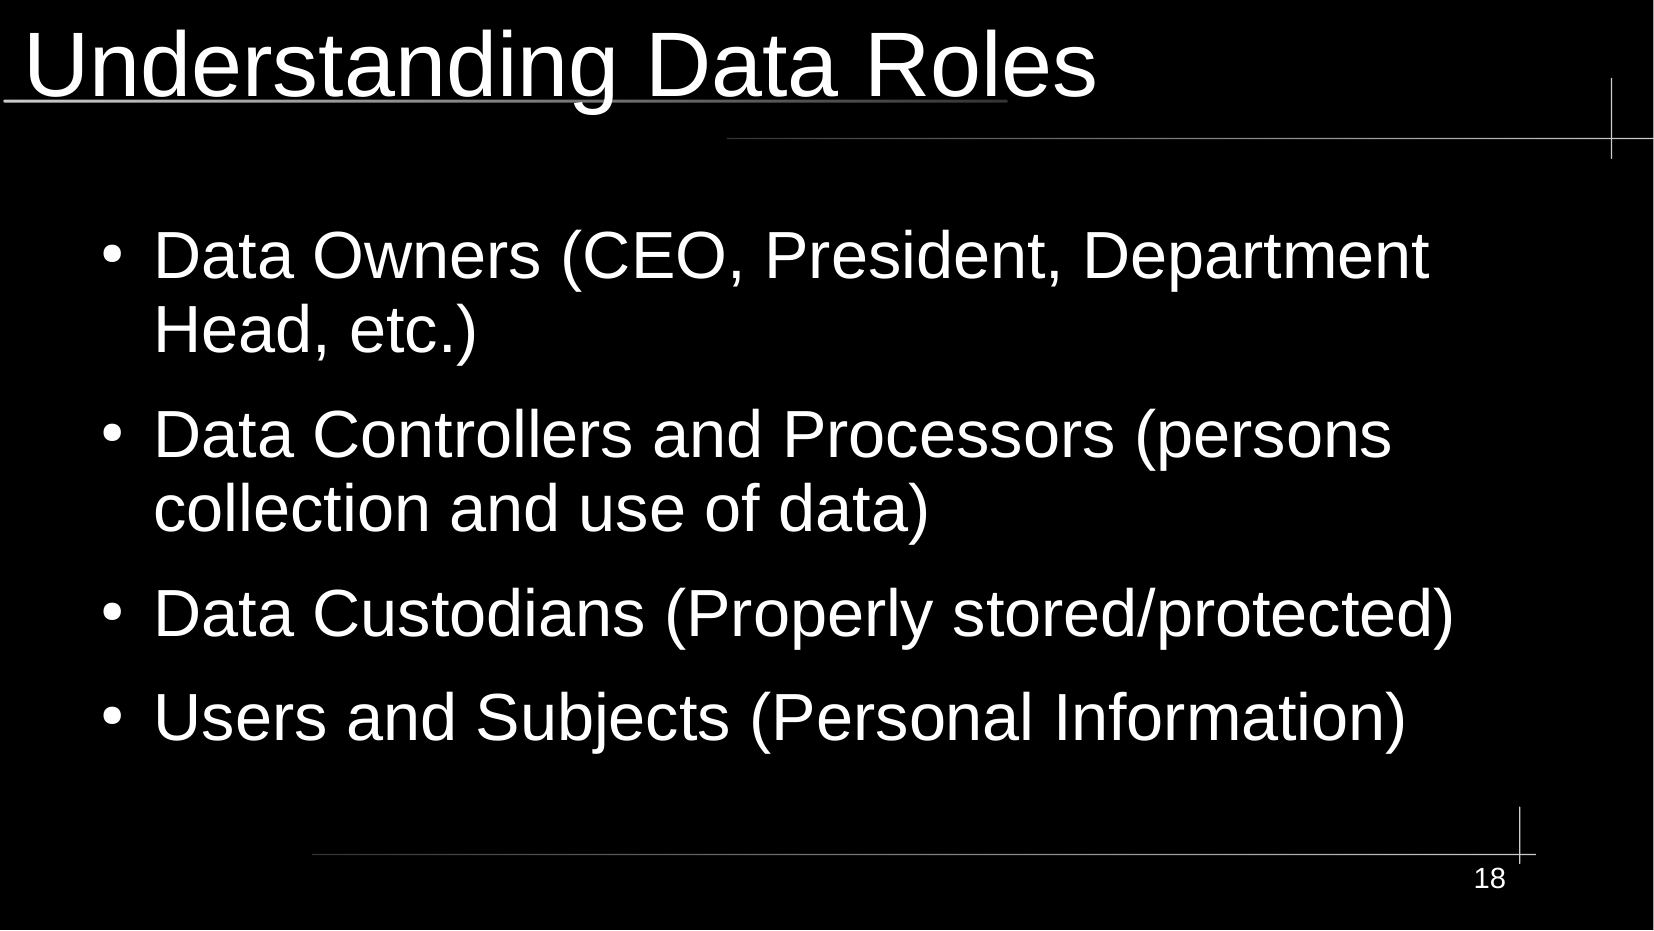

# Understanding Data Roles
Data Owners (CEO, President, Department Head, etc.)
Data Controllers and Processors (persons collection and use of data)
Data Custodians (Properly stored/protected)
Users and Subjects (Personal Information)
18